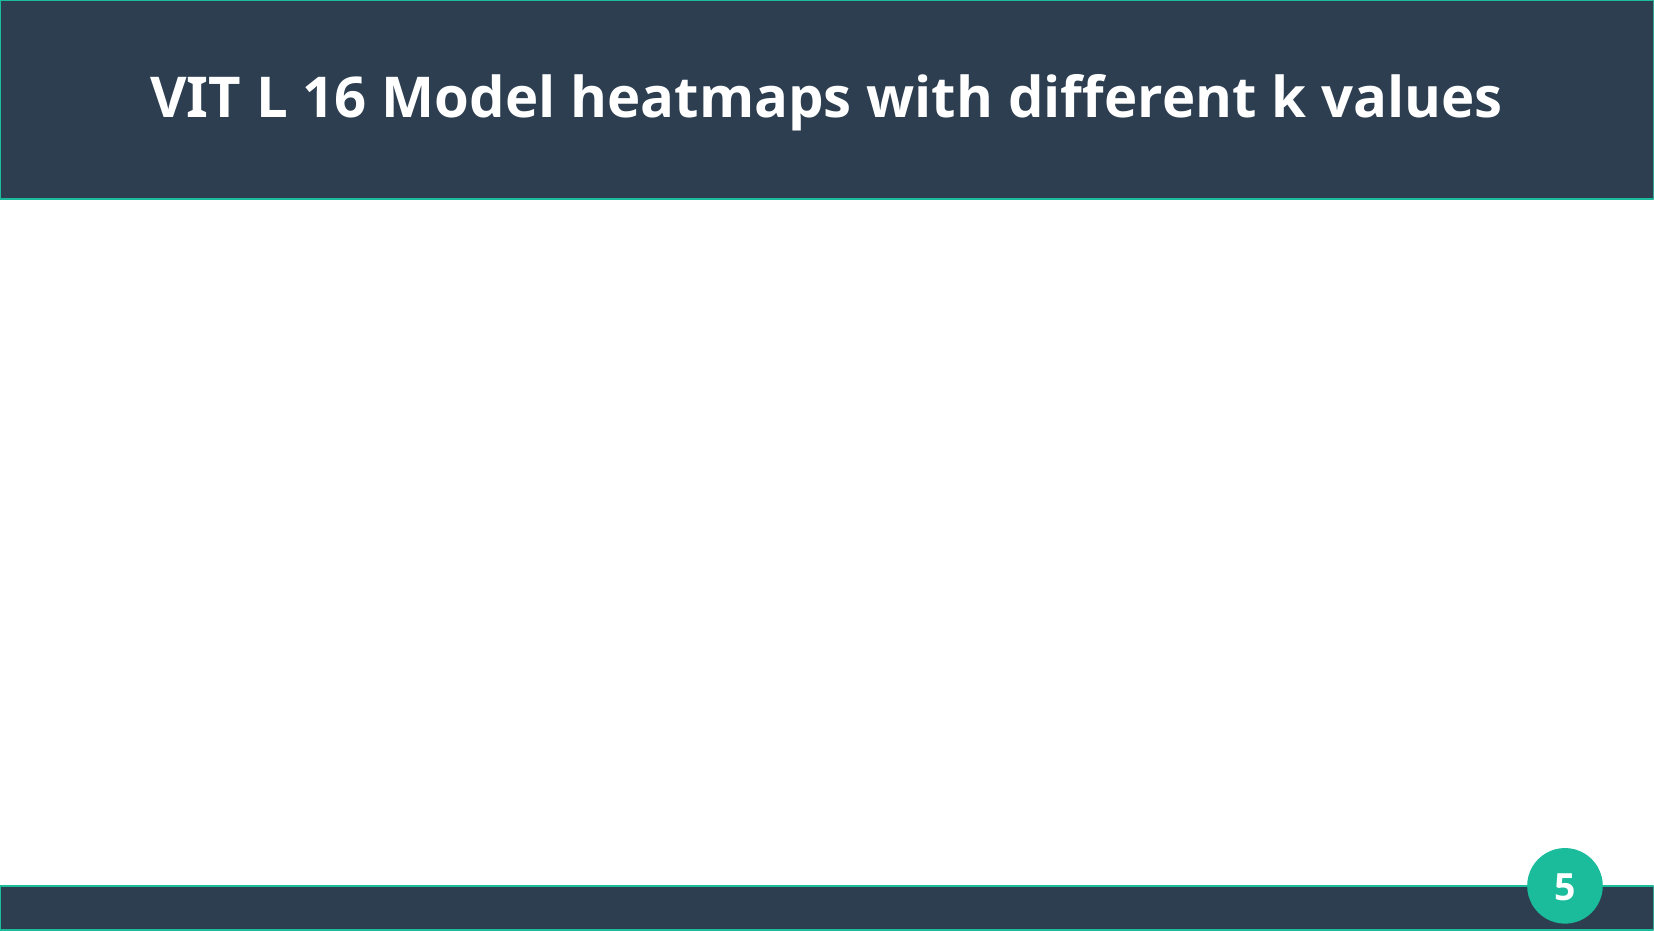

# VIT L 16 Model heatmaps with different k values
5